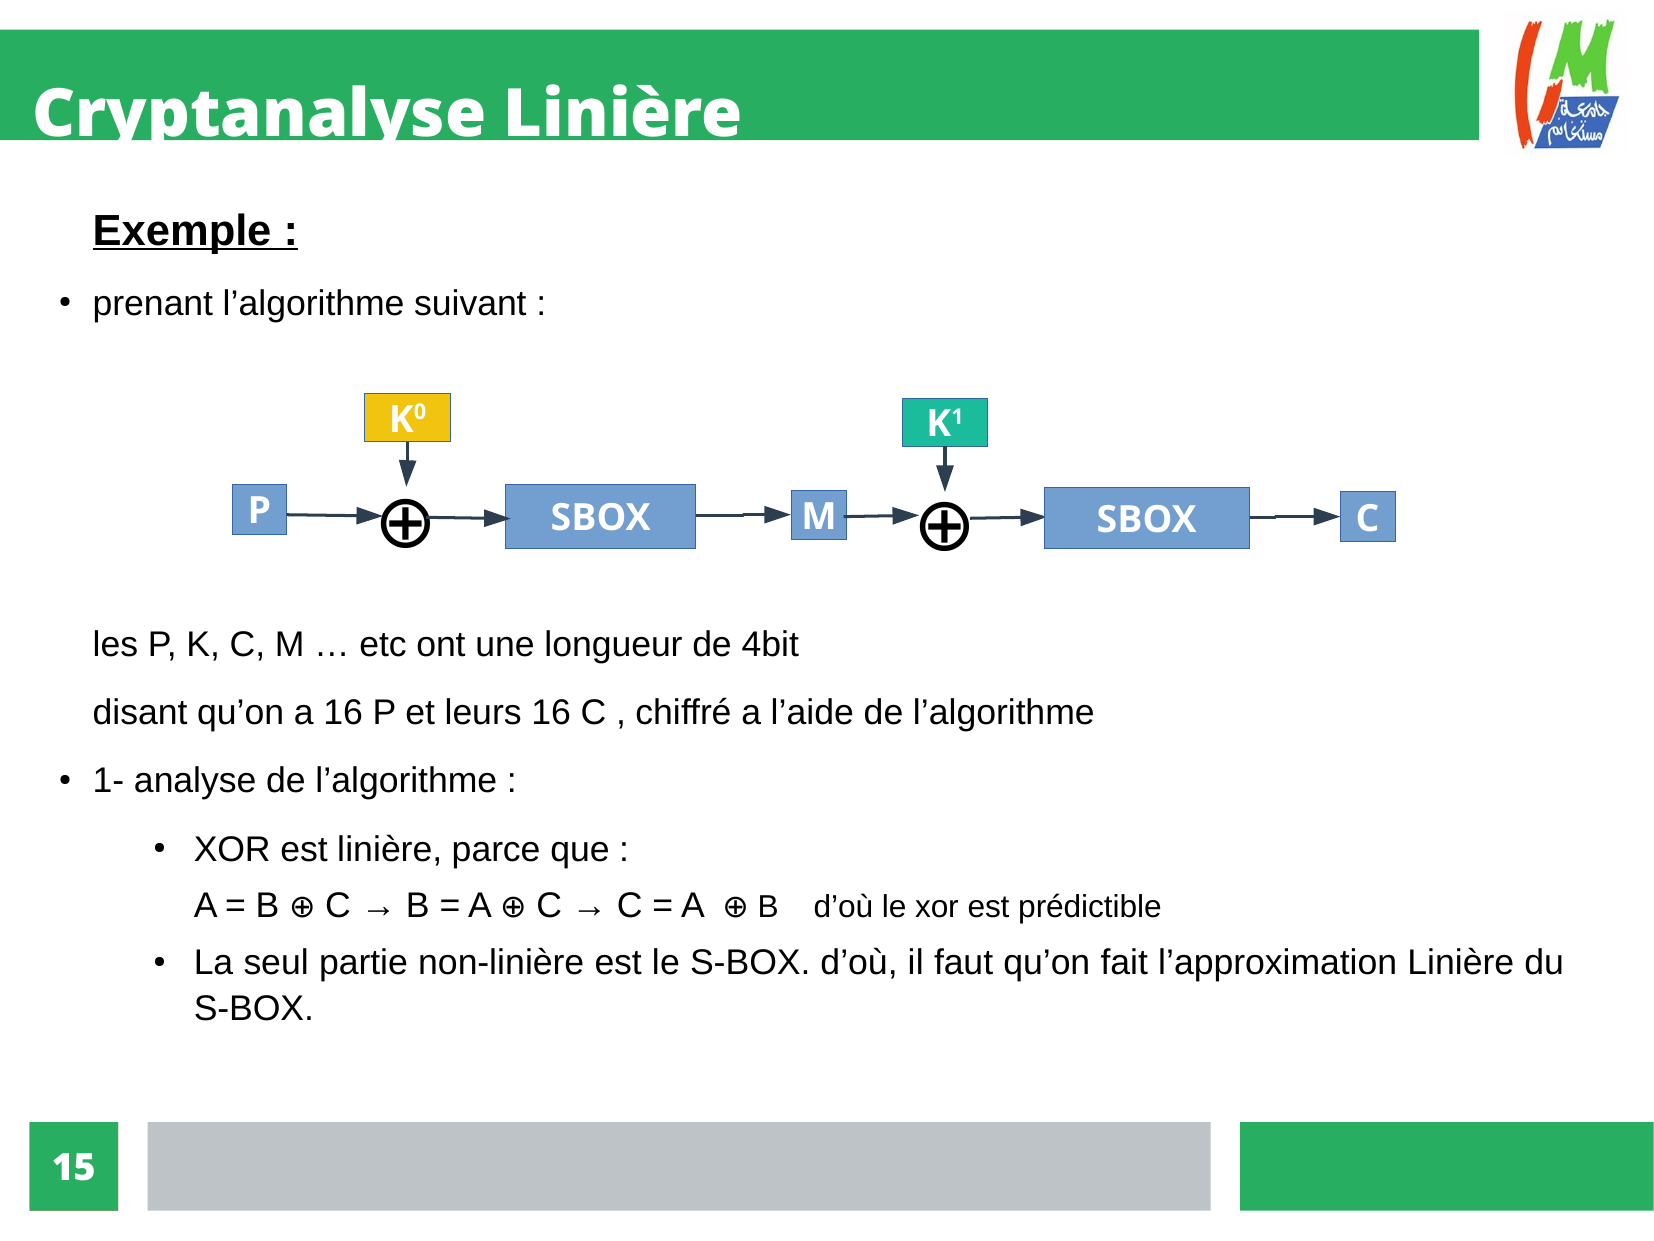

# Cryptanalyse Linière
Exemple :
prenant l’algorithme suivant :
les P, K, C, M … etc ont une longueur de 4bit
disant qu’on a 16 P et leurs 16 C , chiffré a l’aide de l’algorithme
1- analyse de l’algorithme :
XOR est linière, parce que :
A = B ⊕ C → B = A ⊕ C → C = A ⊕ B d’où le xor est prédictible
La seul partie non-linière est le S-BOX. d’où, il faut qu’on fait l’approximation Linière du S-BOX.
K0
K1
⊕
⊕
SBOX
P
SBOX
M
C
15